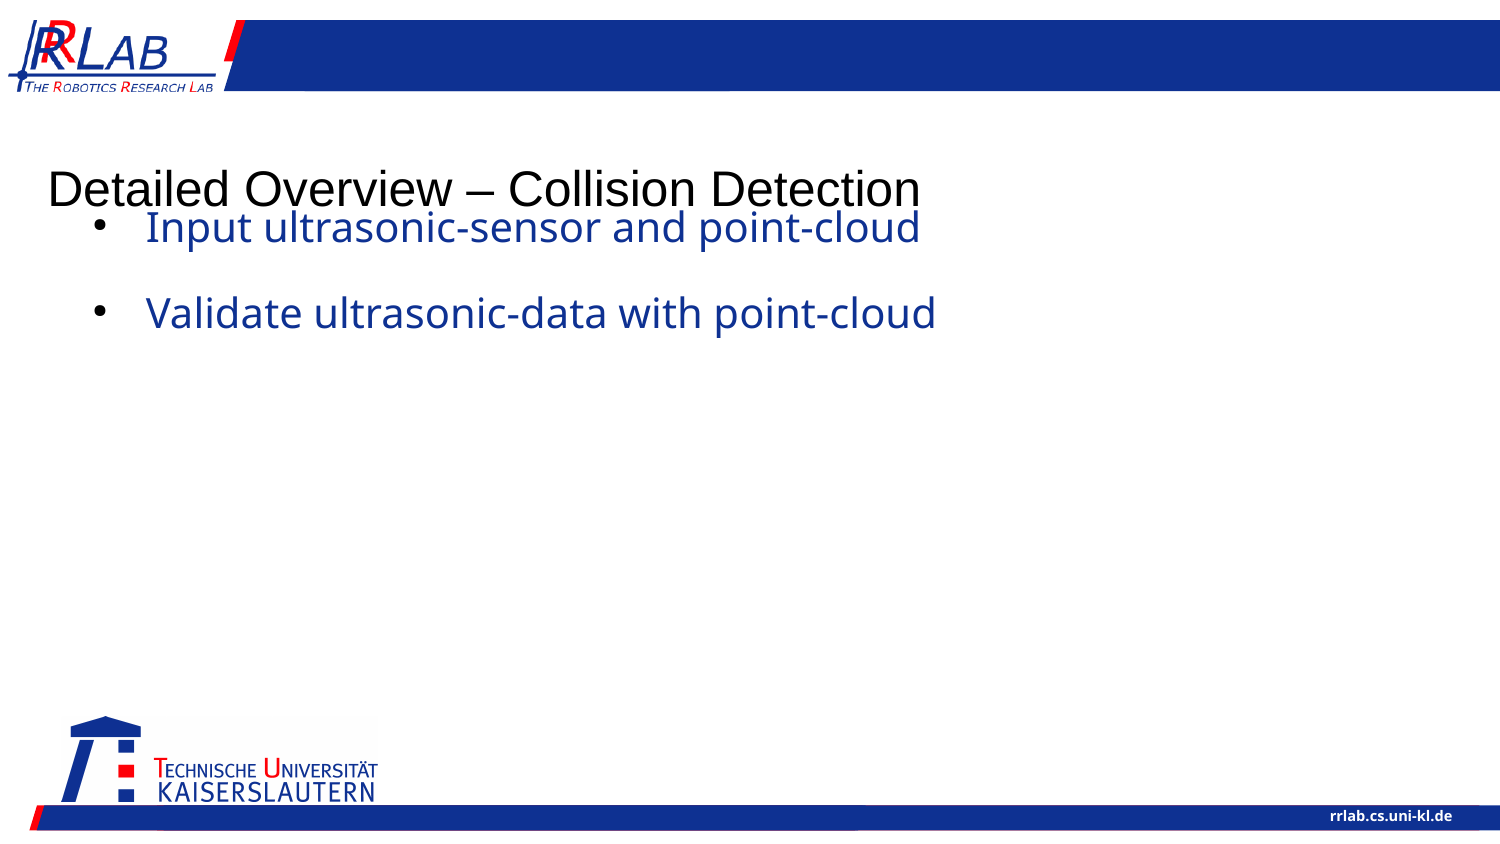

# Detailed Overview – Collision Detection
Input ultrasonic-sensor and point-cloud
Validate ultrasonic-data with point-cloud